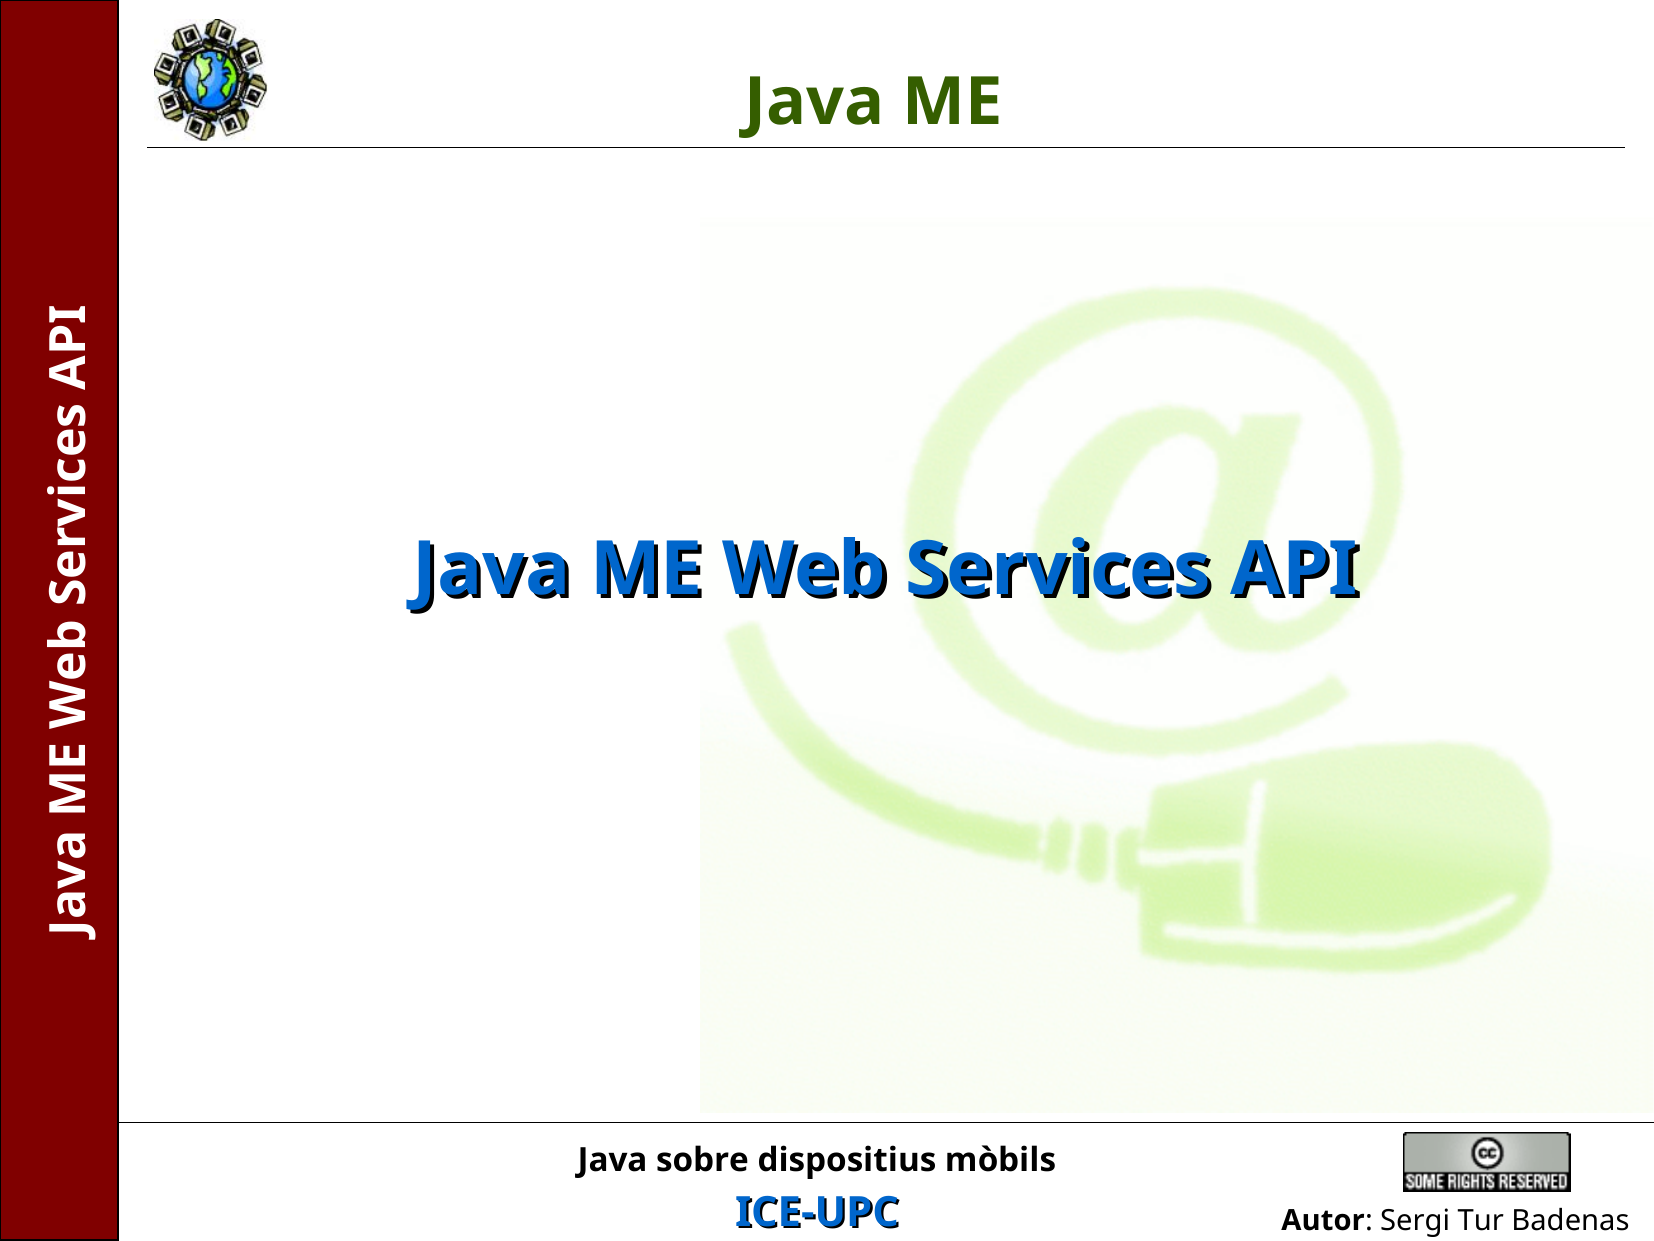

# Java ME
Java ME Web Services API